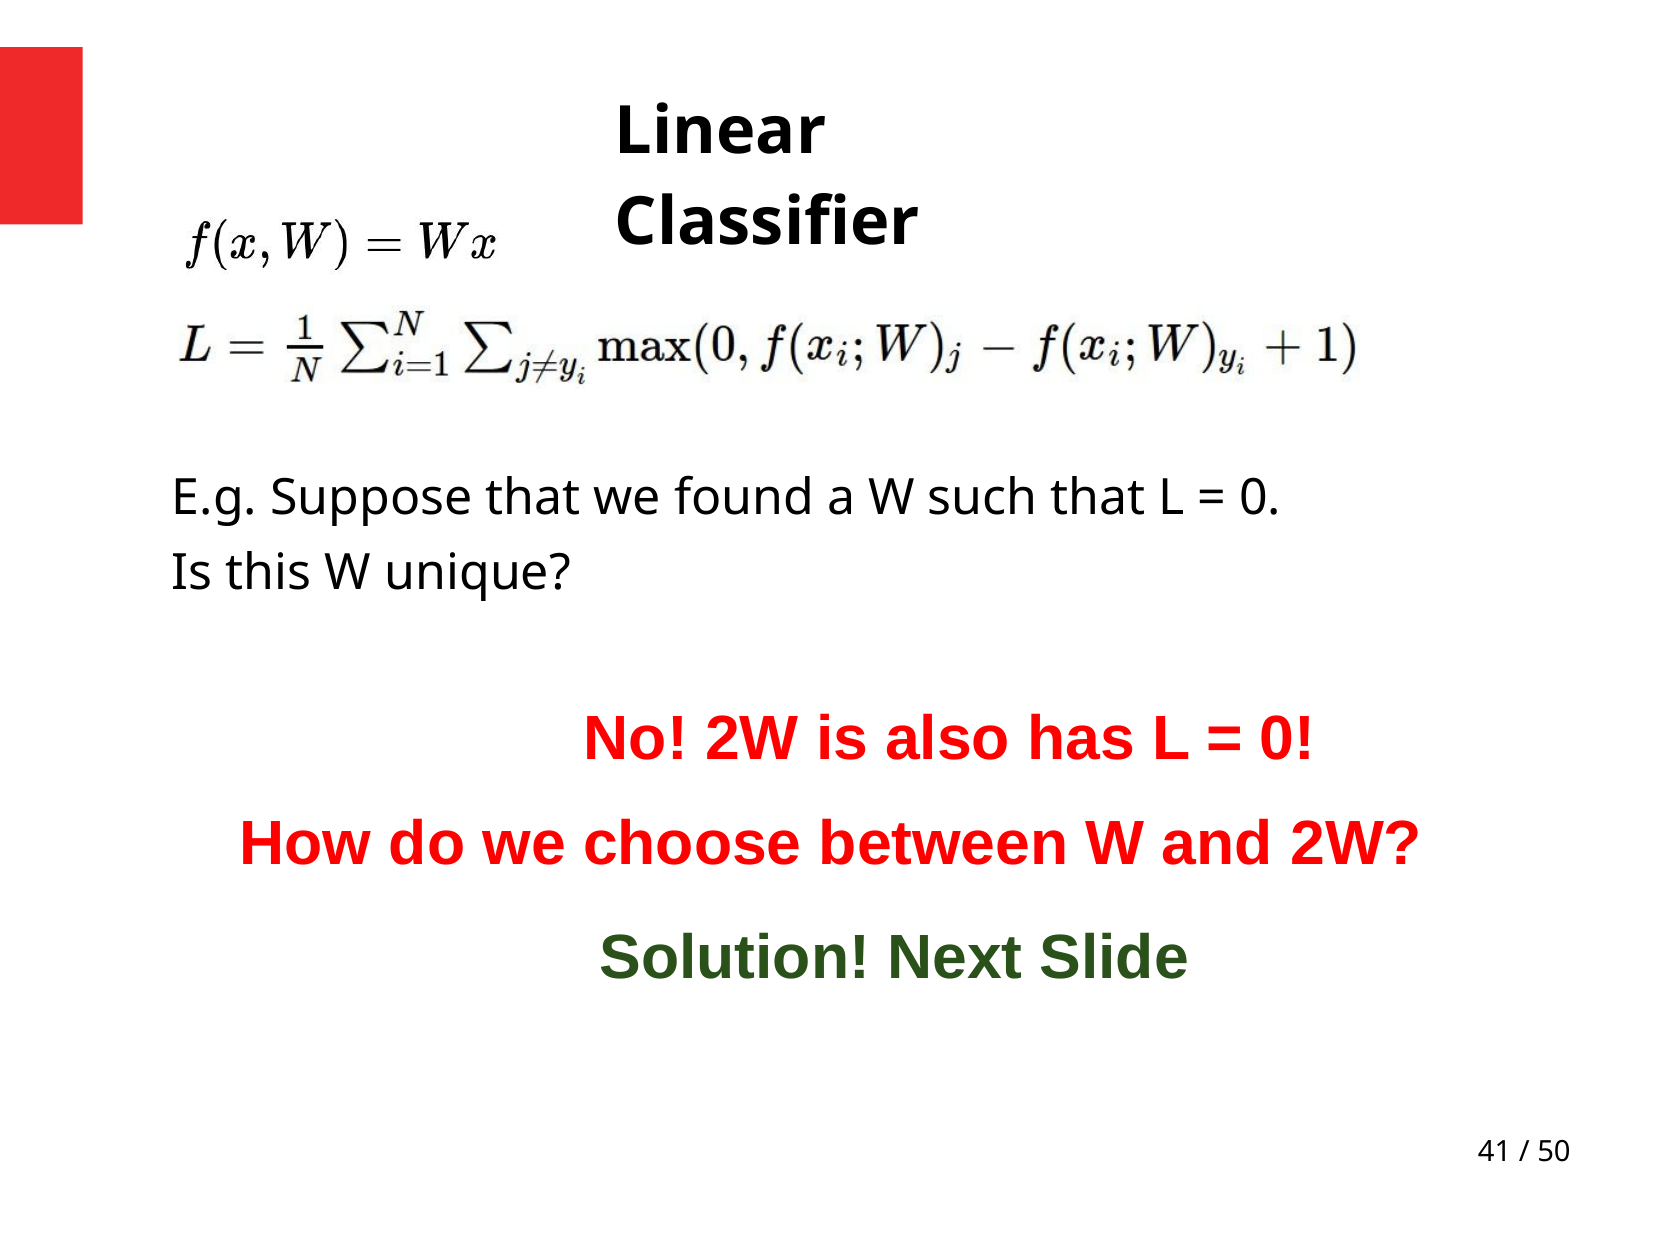

Linear Classifier
E.g. Suppose that we found a W such that L = 0.
Is this W unique?
No! 2W is also has L = 0!
How do we choose between W and 2W?
Solution! Next Slide
41